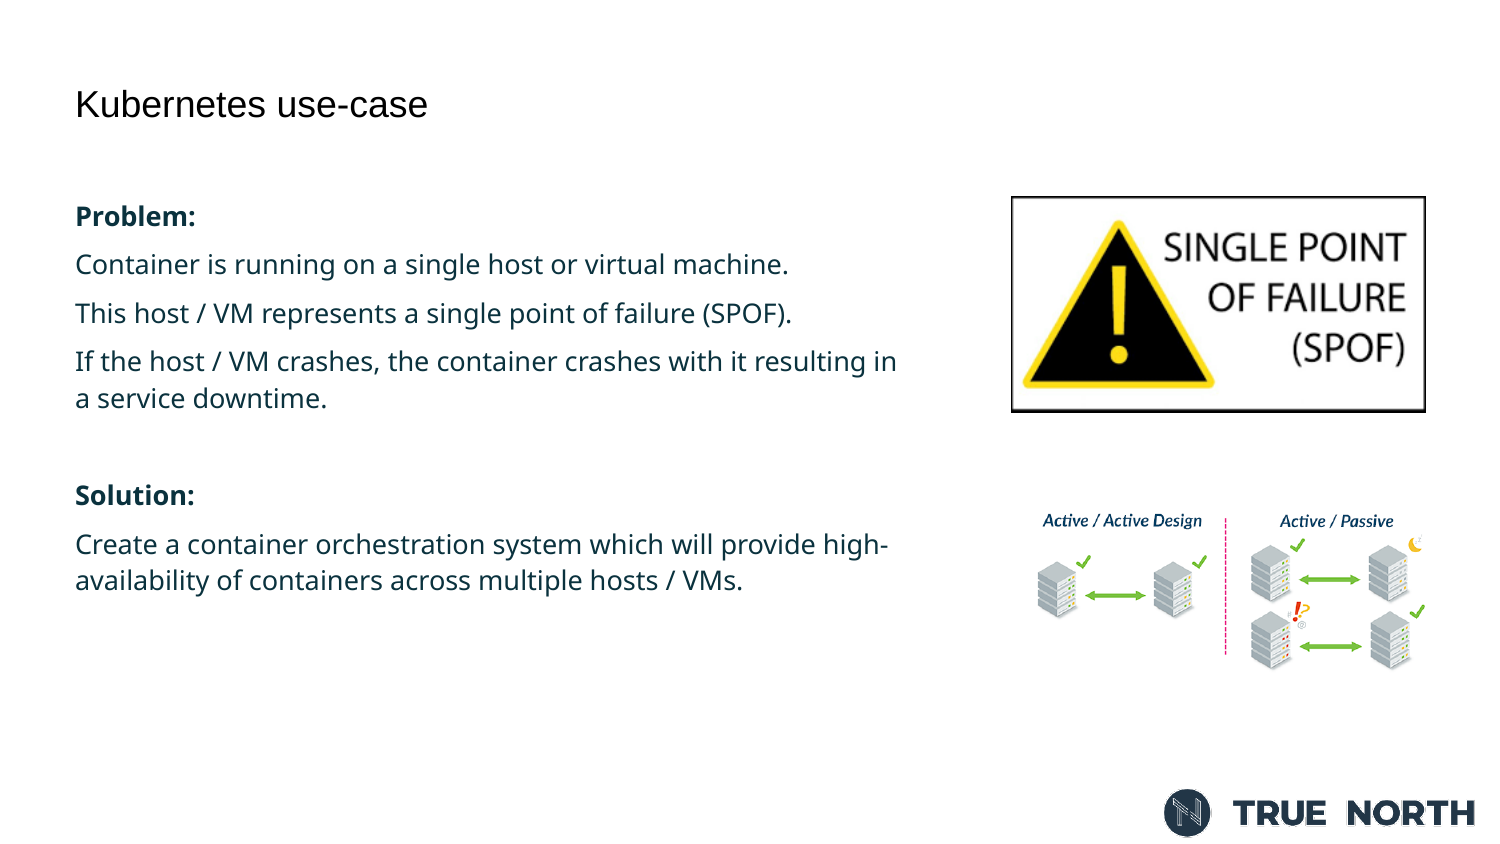

# Kubernetes use-case
Problem:
Container is running on a single host or virtual machine.
This host / VM represents a single point of failure (SPOF).
If the host / VM crashes, the container crashes with it resulting in a service downtime.
Solution:
Create a container orchestration system which will provide high-availability of containers across multiple hosts / VMs.